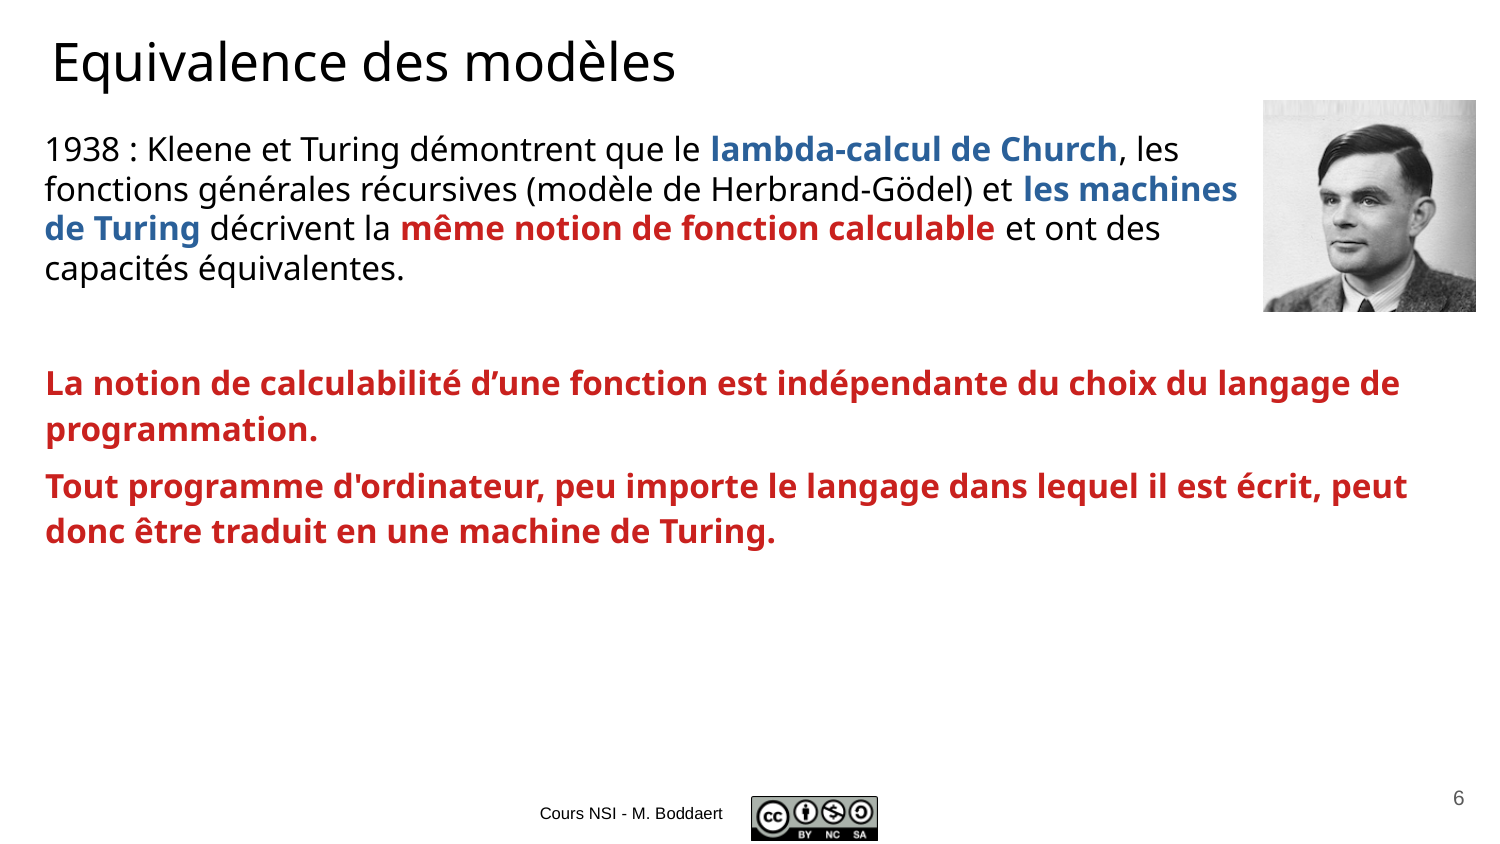

# Equivalence des modèles
1938 : Kleene et Turing démontrent que le lambda-calcul de Church, les fonctions générales récursives (modèle de Herbrand-Gödel) et les machines de Turing décrivent la même notion de fonction calculable et ont des capacités équivalentes.
La notion de calculabilité d’une fonction est indépendante du choix du langage de programmation.
Tout programme d'ordinateur, peu importe le langage dans lequel il est écrit, peut donc être traduit en une machine de Turing.